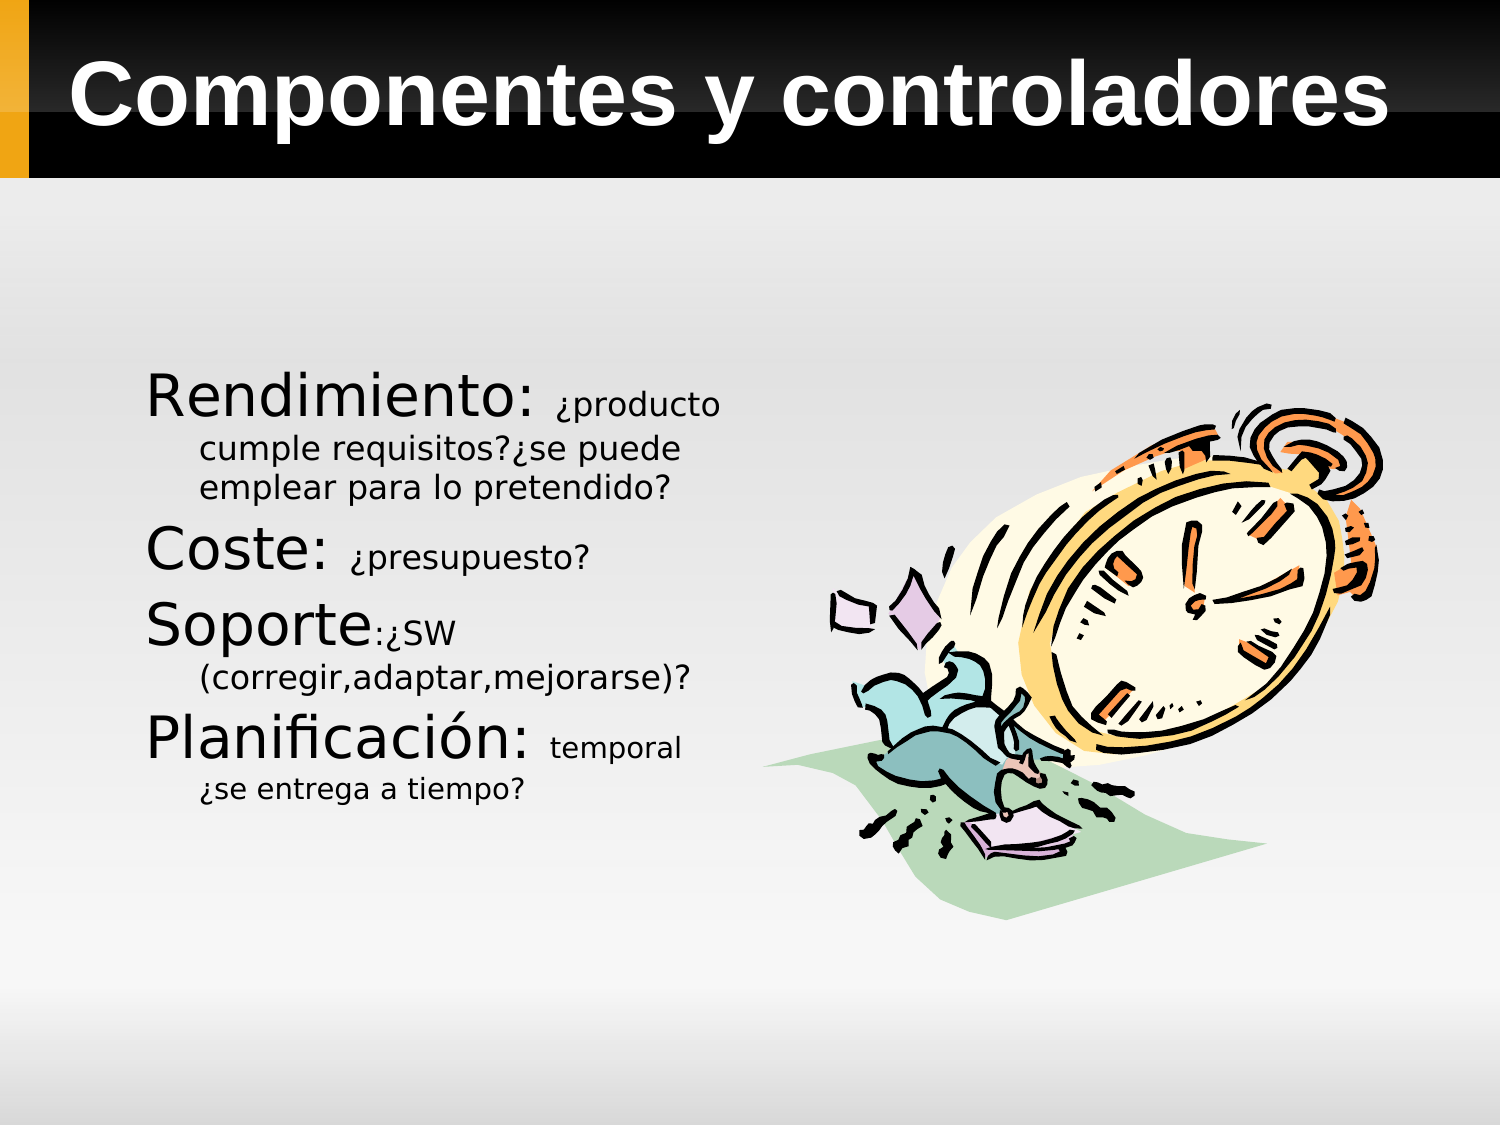

# Componentes y controladores
Rendimiento: ¿producto cumple requisitos?¿se puede emplear para lo pretendido?
Coste: ¿presupuesto?
Soporte:¿SW (corregir,adaptar,mejorarse)?
Planificación: temporal ¿se entrega a tiempo?